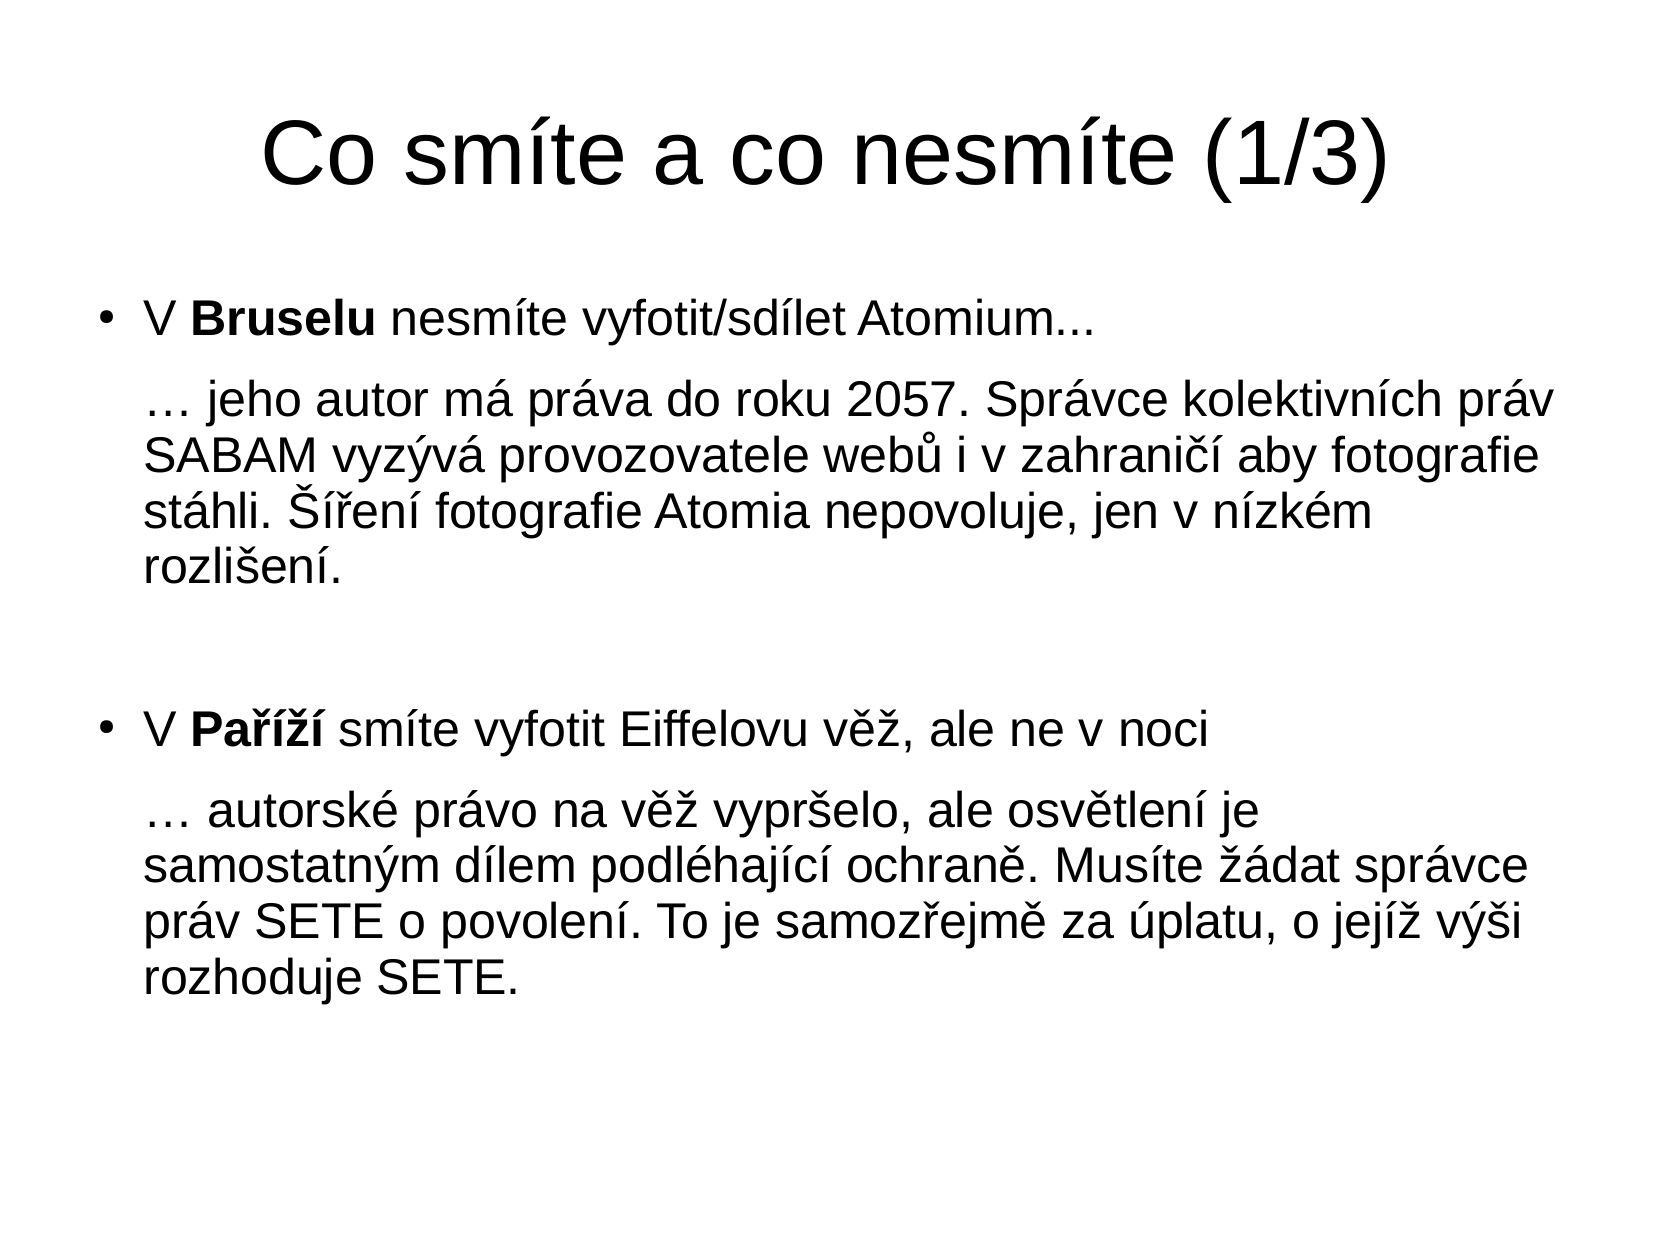

# Co smíte a co nesmíte (1/3)
V Bruselu nesmíte vyfotit/sdílet Atomium...
… jeho autor má práva do roku 2057. Správce kolektivních práv SABAM vyzývá provozovatele webů i v zahraničí aby fotografie stáhli. Šíření fotografie Atomia nepovoluje, jen v nízkém rozlišení.
V Paříží smíte vyfotit Eiffelovu věž, ale ne v noci
… autorské právo na věž vypršelo, ale osvětlení je samostatným dílem podléhající ochraně. Musíte žádat správce práv SETE o povolení. To je samozřejmě za úplatu, o jejíž výši rozhoduje SETE.